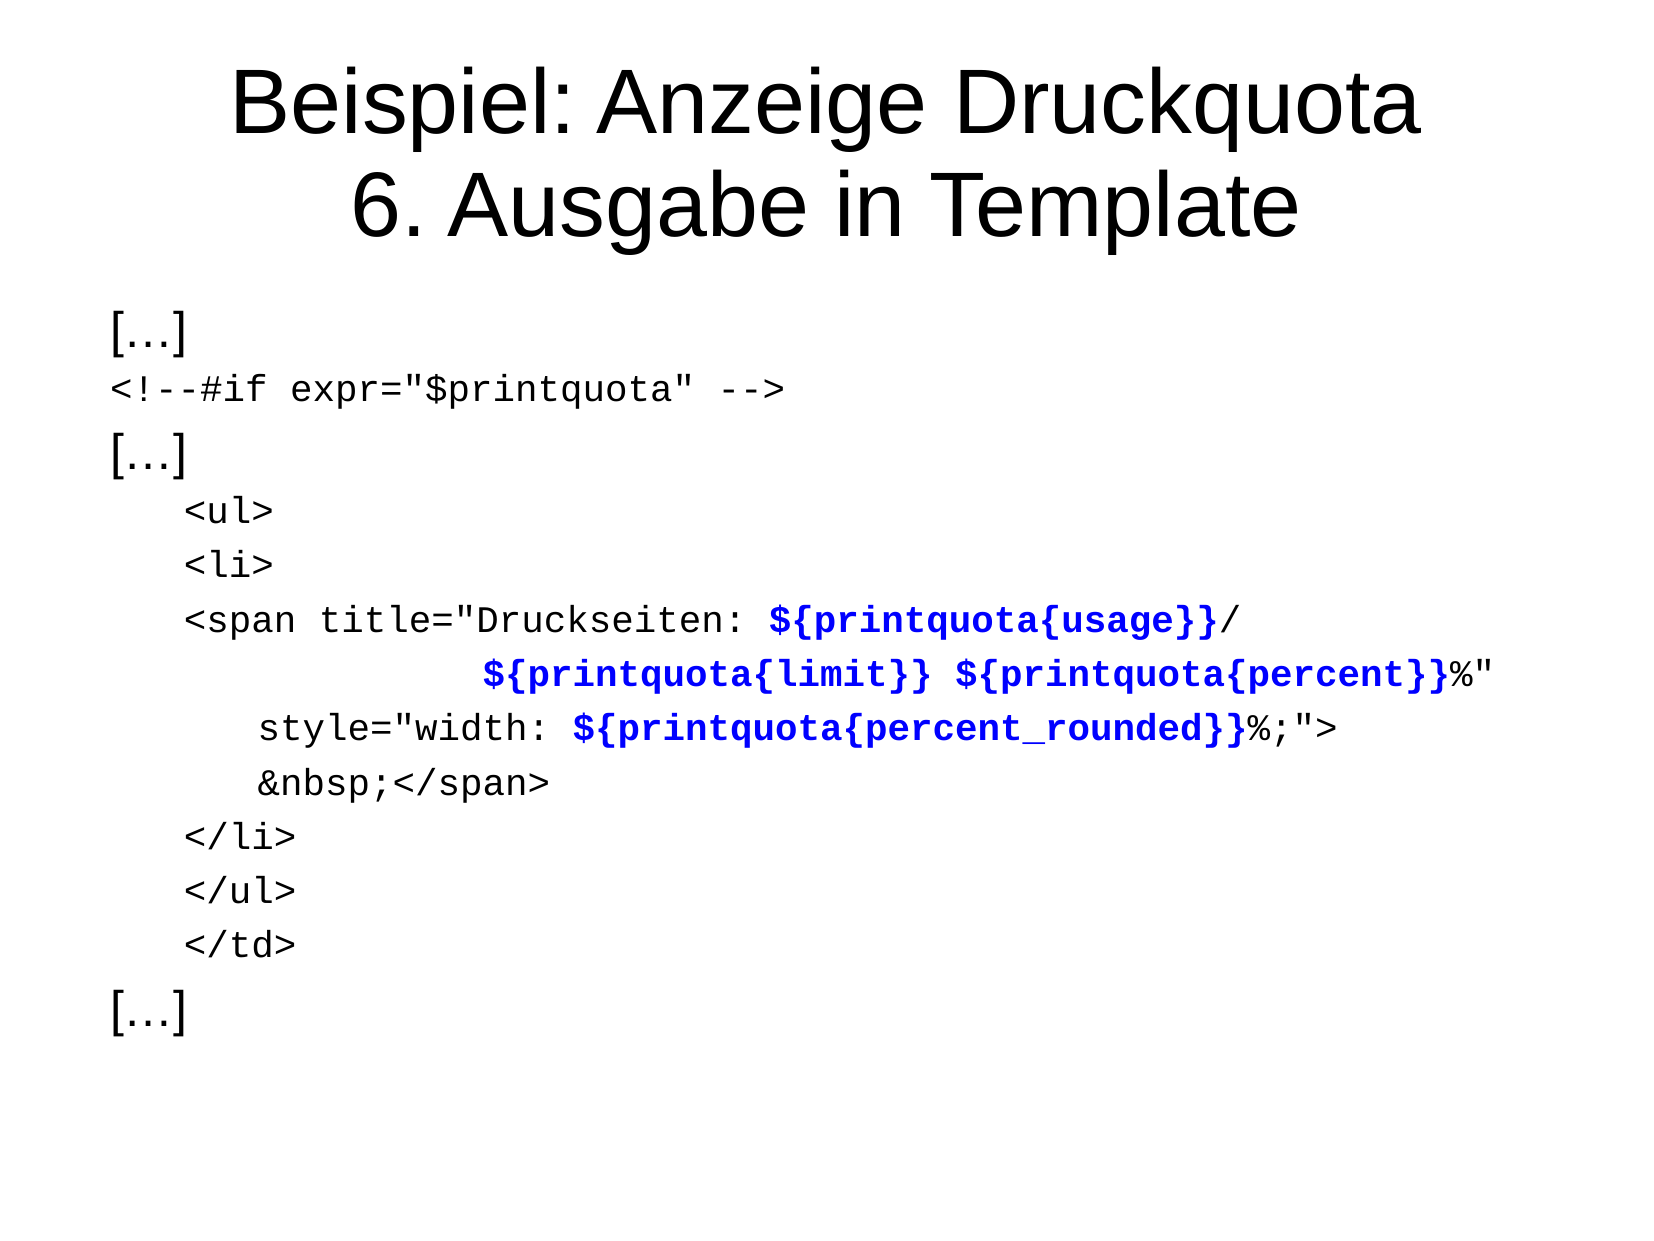

# Beispiel: Anzeige Druckquota 6. Ausgabe in Template
[…]
<!--#if expr="$printquota" -->
[…]
	<ul>
	<li>
	<span title="Druckseiten: ${printquota{usage}}/
		 ${printquota{limit}} ${printquota{percent}}%"
		style="width: ${printquota{percent_rounded}}%;">
		&nbsp;</span>
	</li>
	</ul>
	</td>
[…]